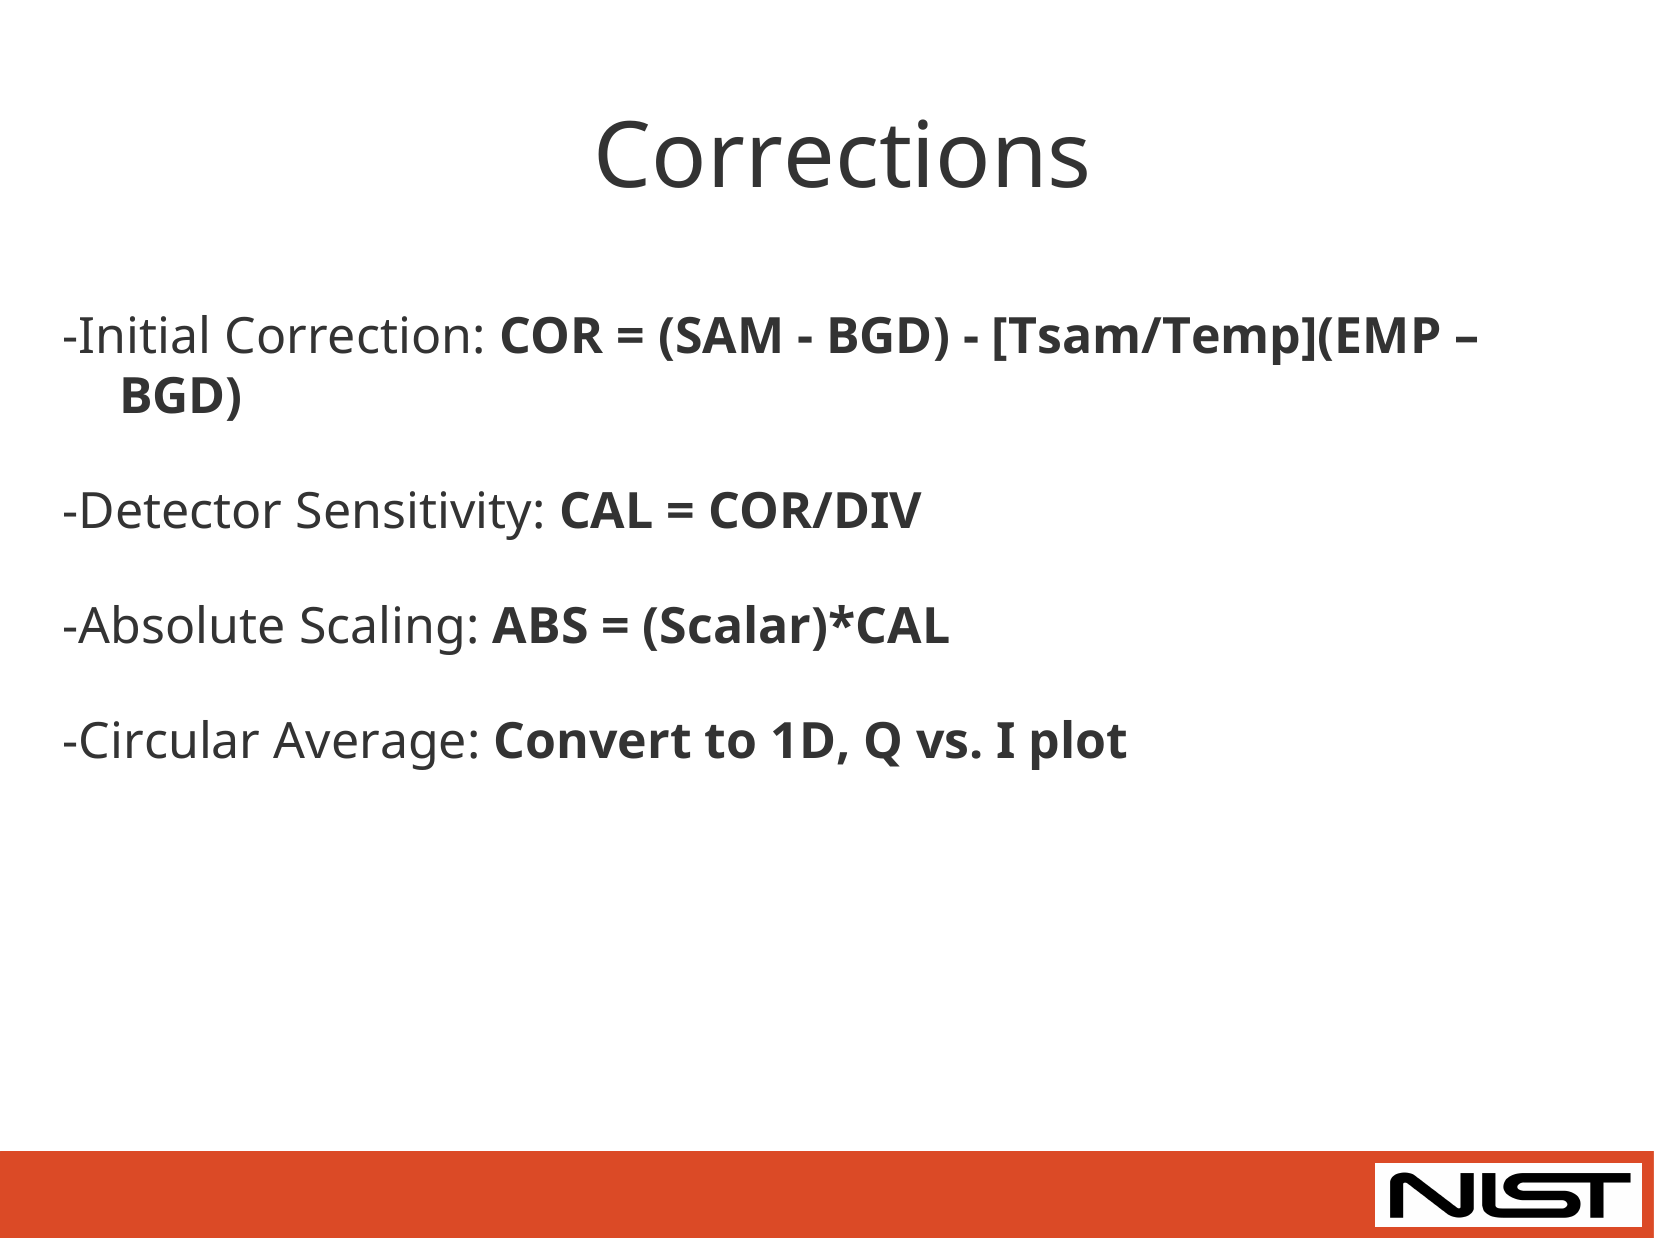

# Corrections
-Initial Correction: COR = (SAM - BGD) - [Tsam/Temp](EMP – BGD)
-Detector Sensitivity: CAL = COR/DIV
-Absolute Scaling: ABS = (Scalar)*CAL
-Circular Average: Convert to 1D, Q vs. I plot